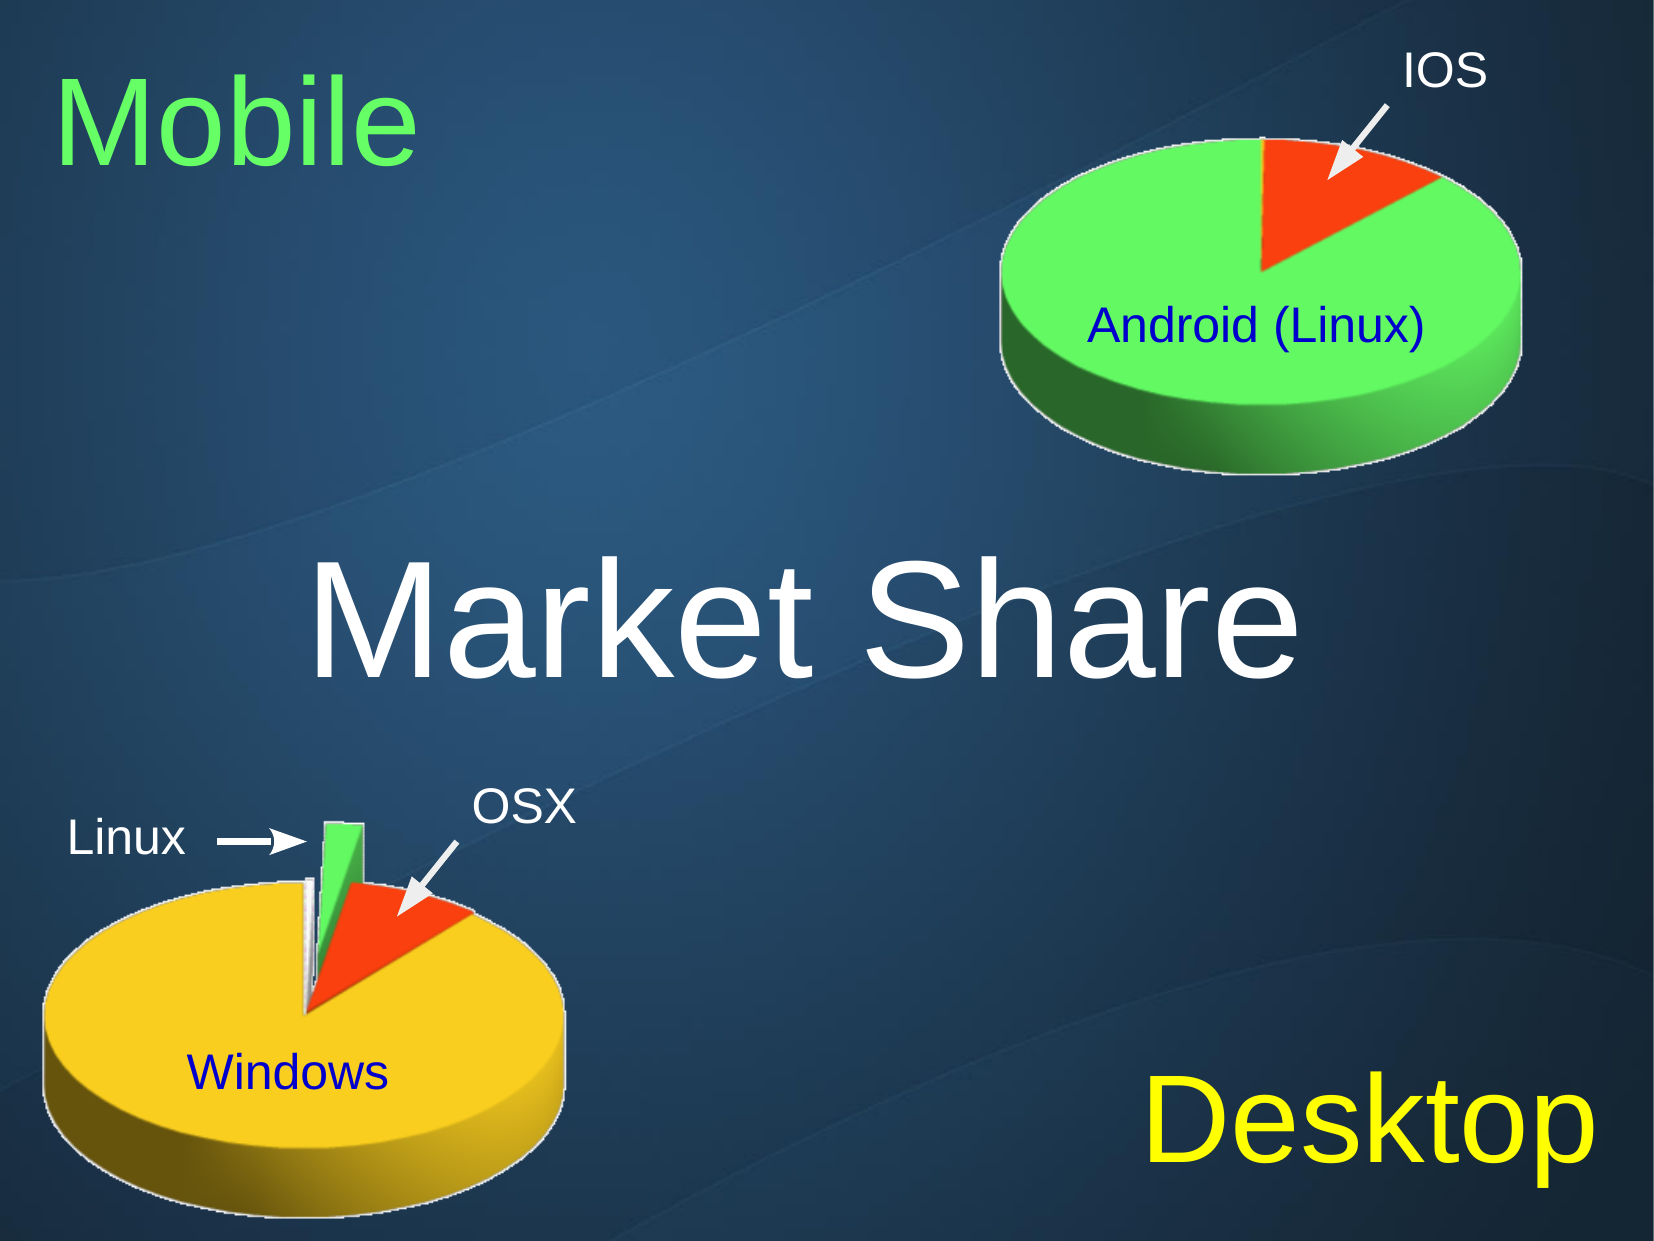

IOS
Mobile
Android (Linux)
Market Share
OSX
Linux
Windows
Desktop